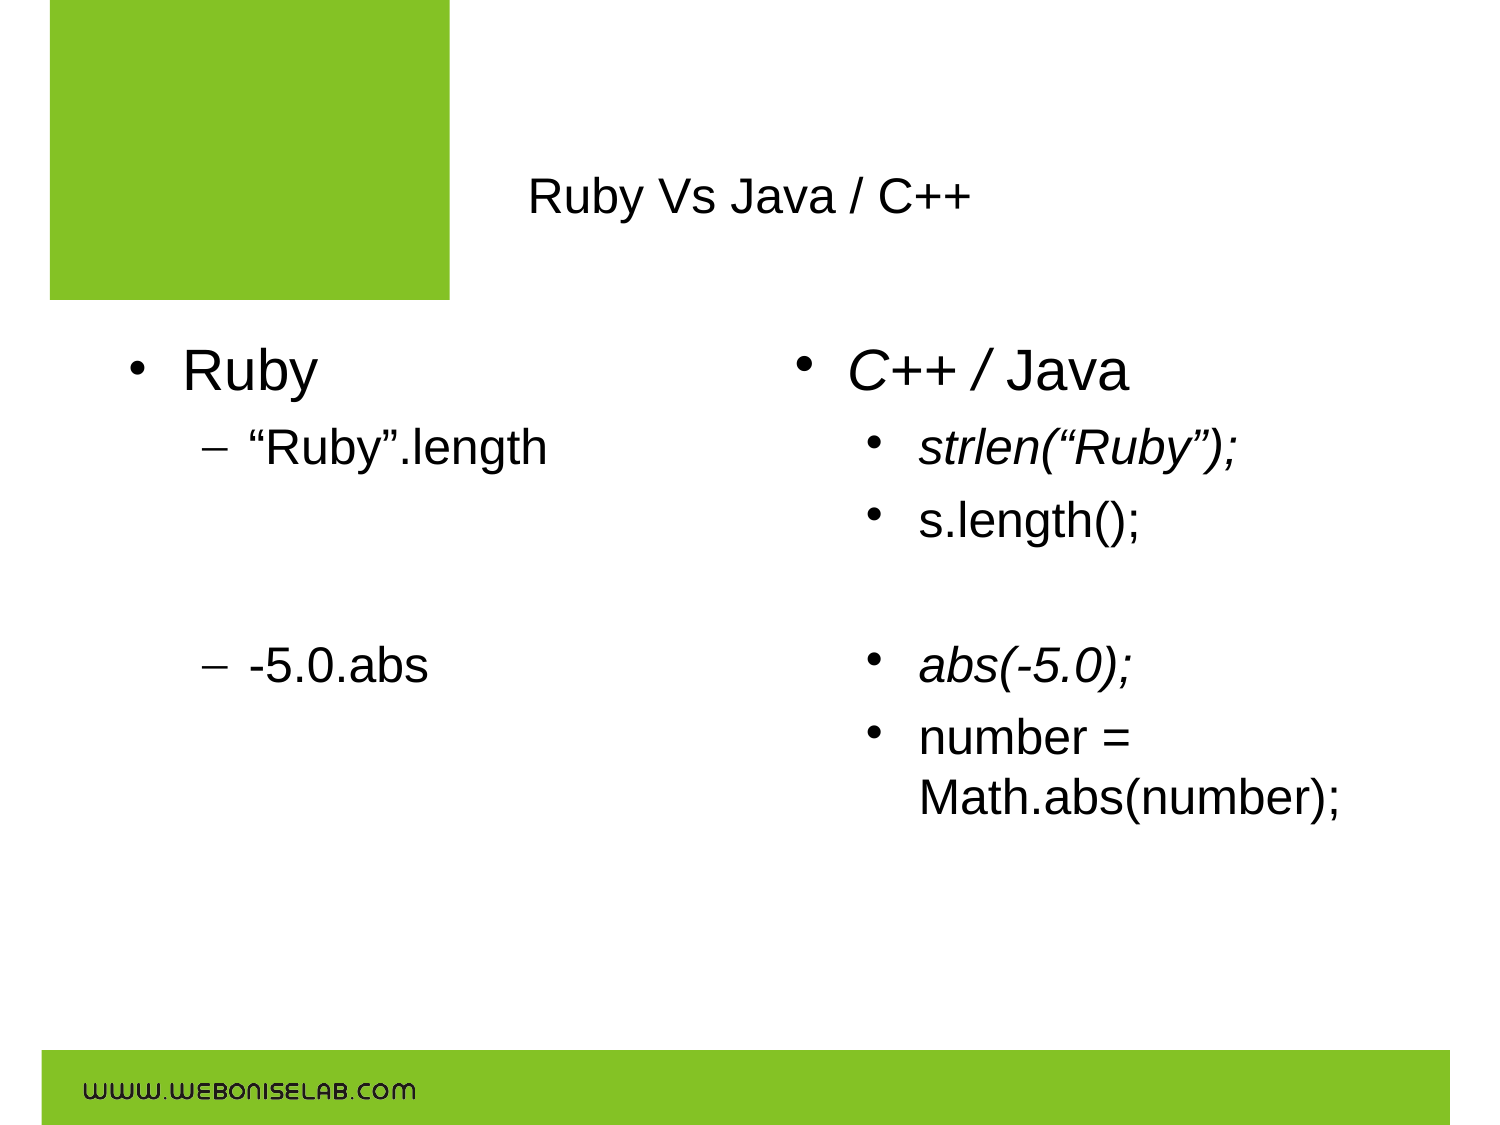

# Ruby Vs Java / C++
Ruby
“Ruby”.length
-5.0.abs
C++ / Java
strlen(“Ruby”);
s.length();
abs(-5.0);
number = Math.abs(number);